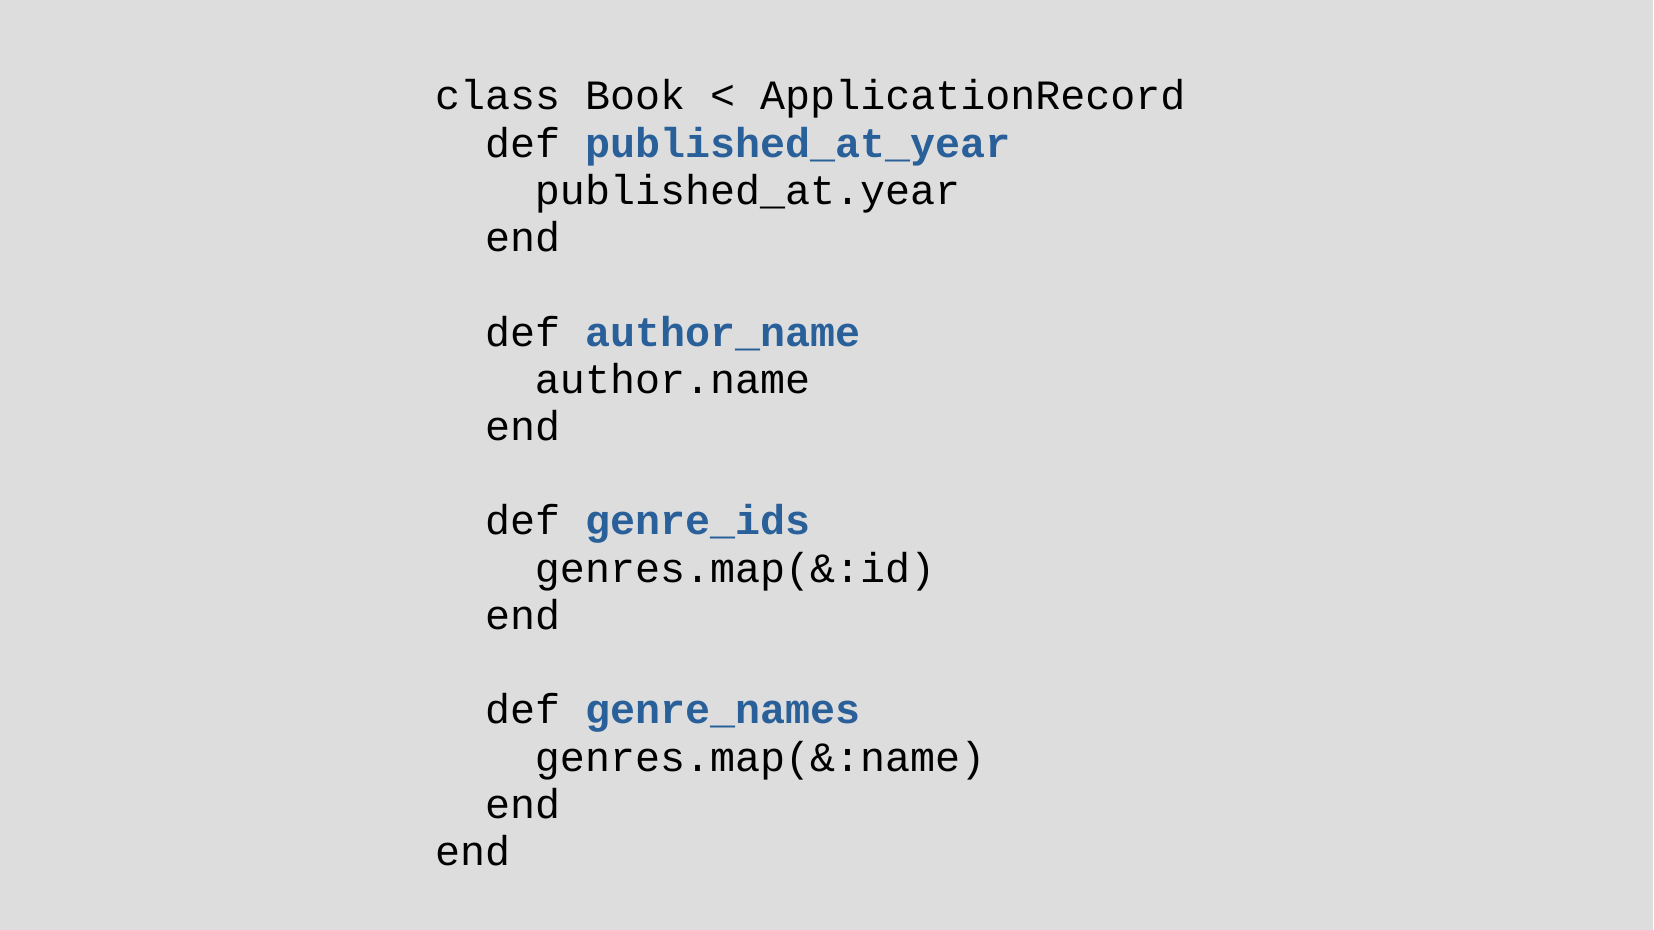

# class Book < ApplicationRecord
 def published_at_year
 published_at.year
 end
 def author_name
 author.name
 end
 def genre_ids
 genres.map(&:id)
 end
 def genre_names
 genres.map(&:name)
 end
end